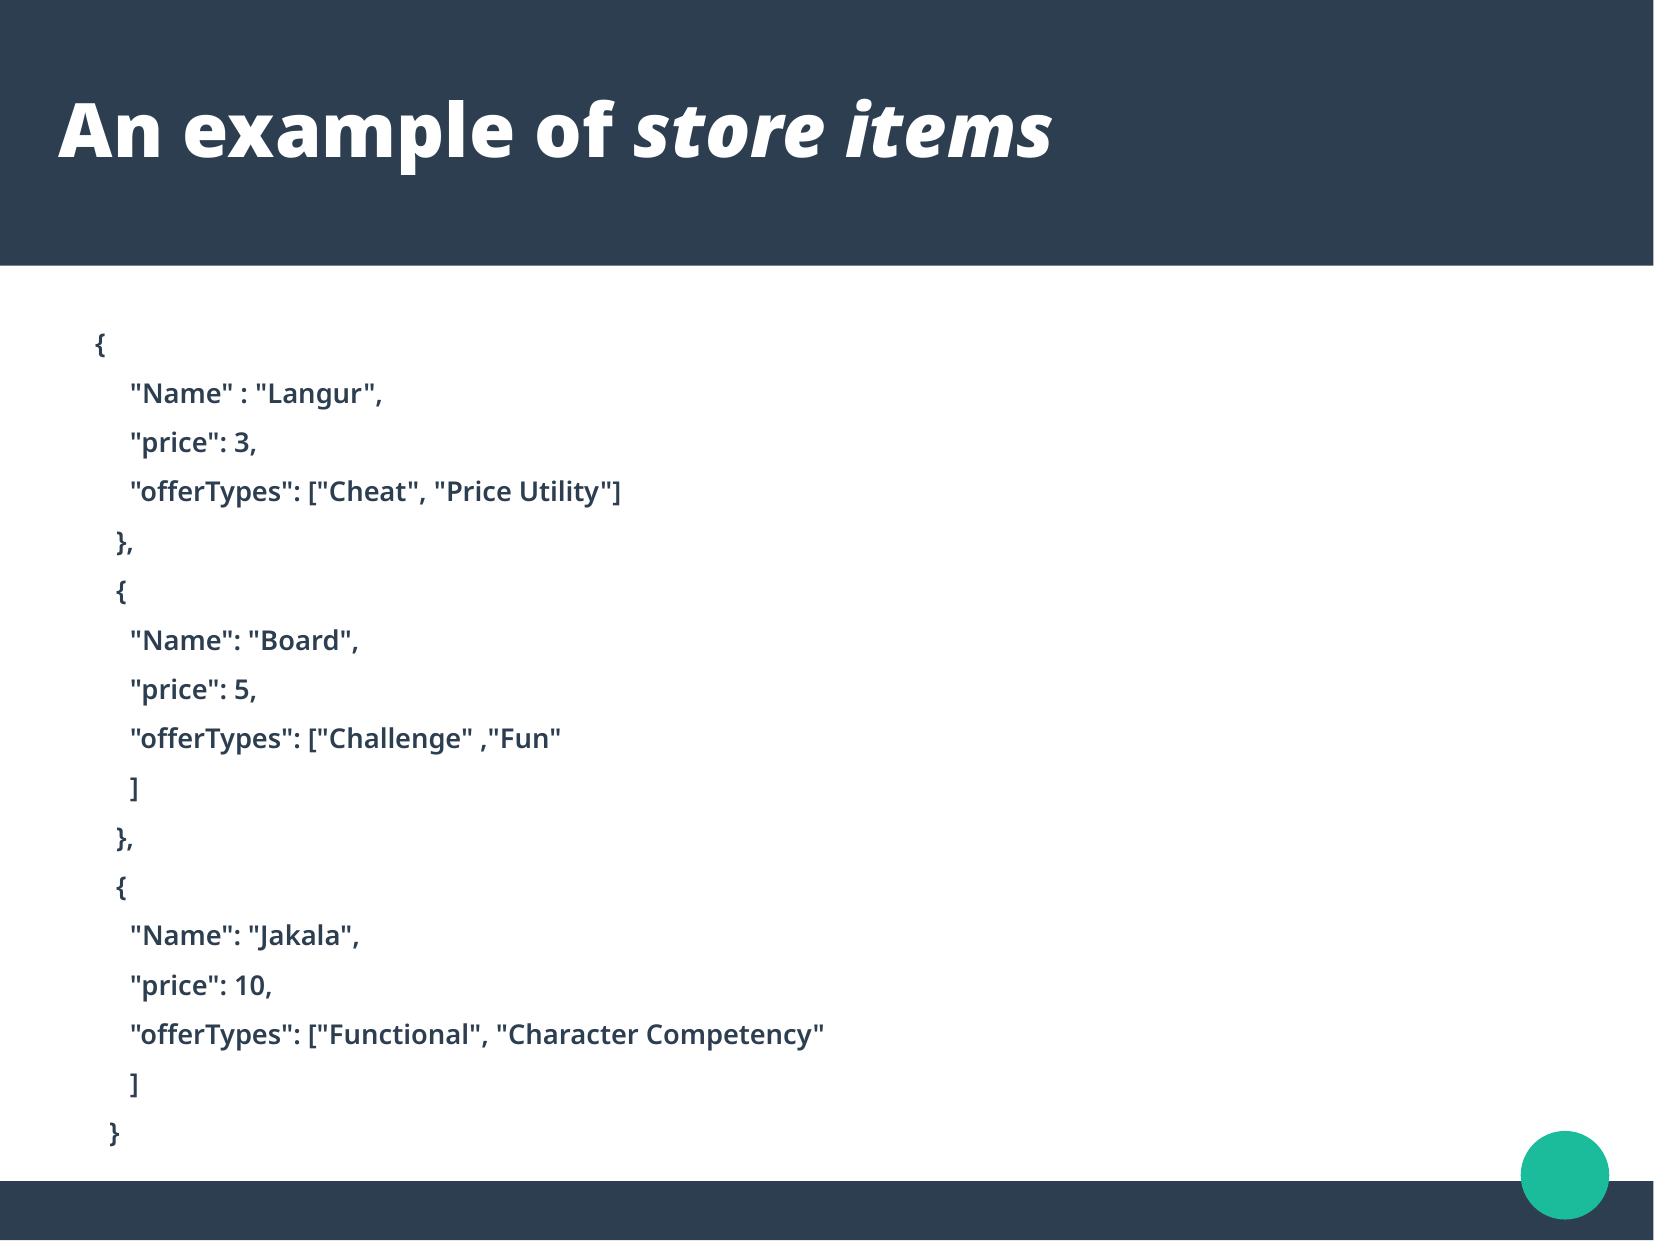

# An example of store items
 {
 "Name" : "Langur",
 "price": 3,
 "offerTypes": ["Cheat", "Price Utility"]
 },
 {
 "Name": "Board",
 "price": 5,
 "offerTypes": ["Challenge" ,"Fun"
 ]
 },
 {
 "Name": "Jakala",
 "price": 10,
 "offerTypes": ["Functional", "Character Competency"
 ]
 }